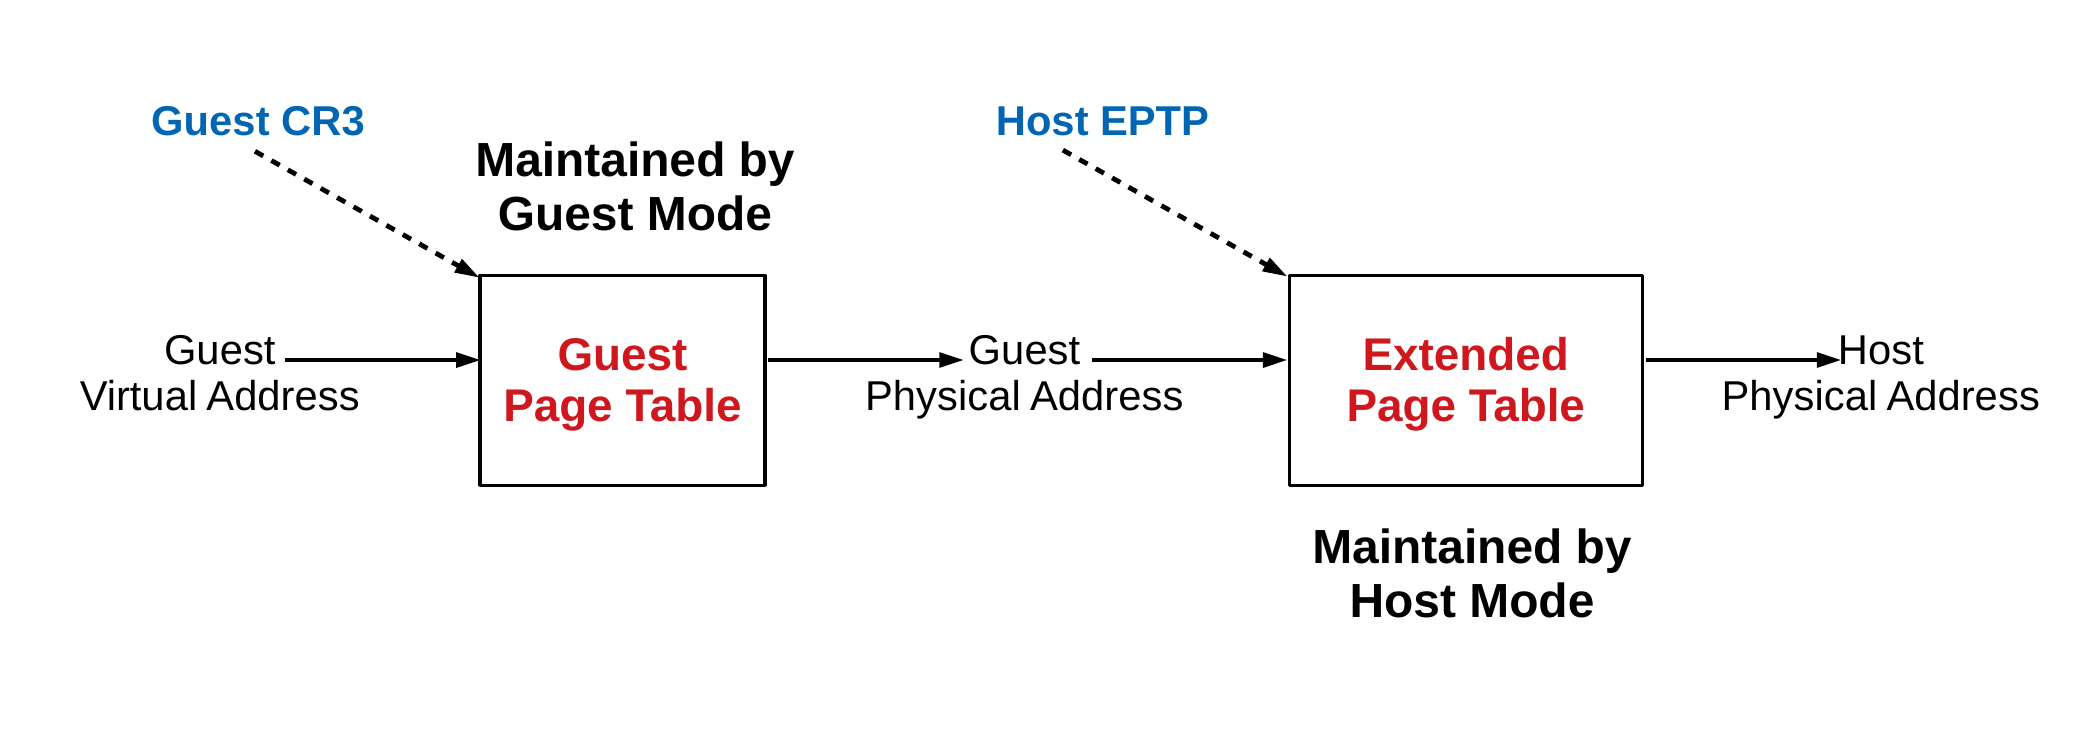

Guest CR3
Host EPTP
Maintained by
Guest Mode
Guest
Page Table
Extended
Page Table
Guest
Physical Address
Host
Physical Address
Guest
Virtual Address
Maintained by
Host Mode